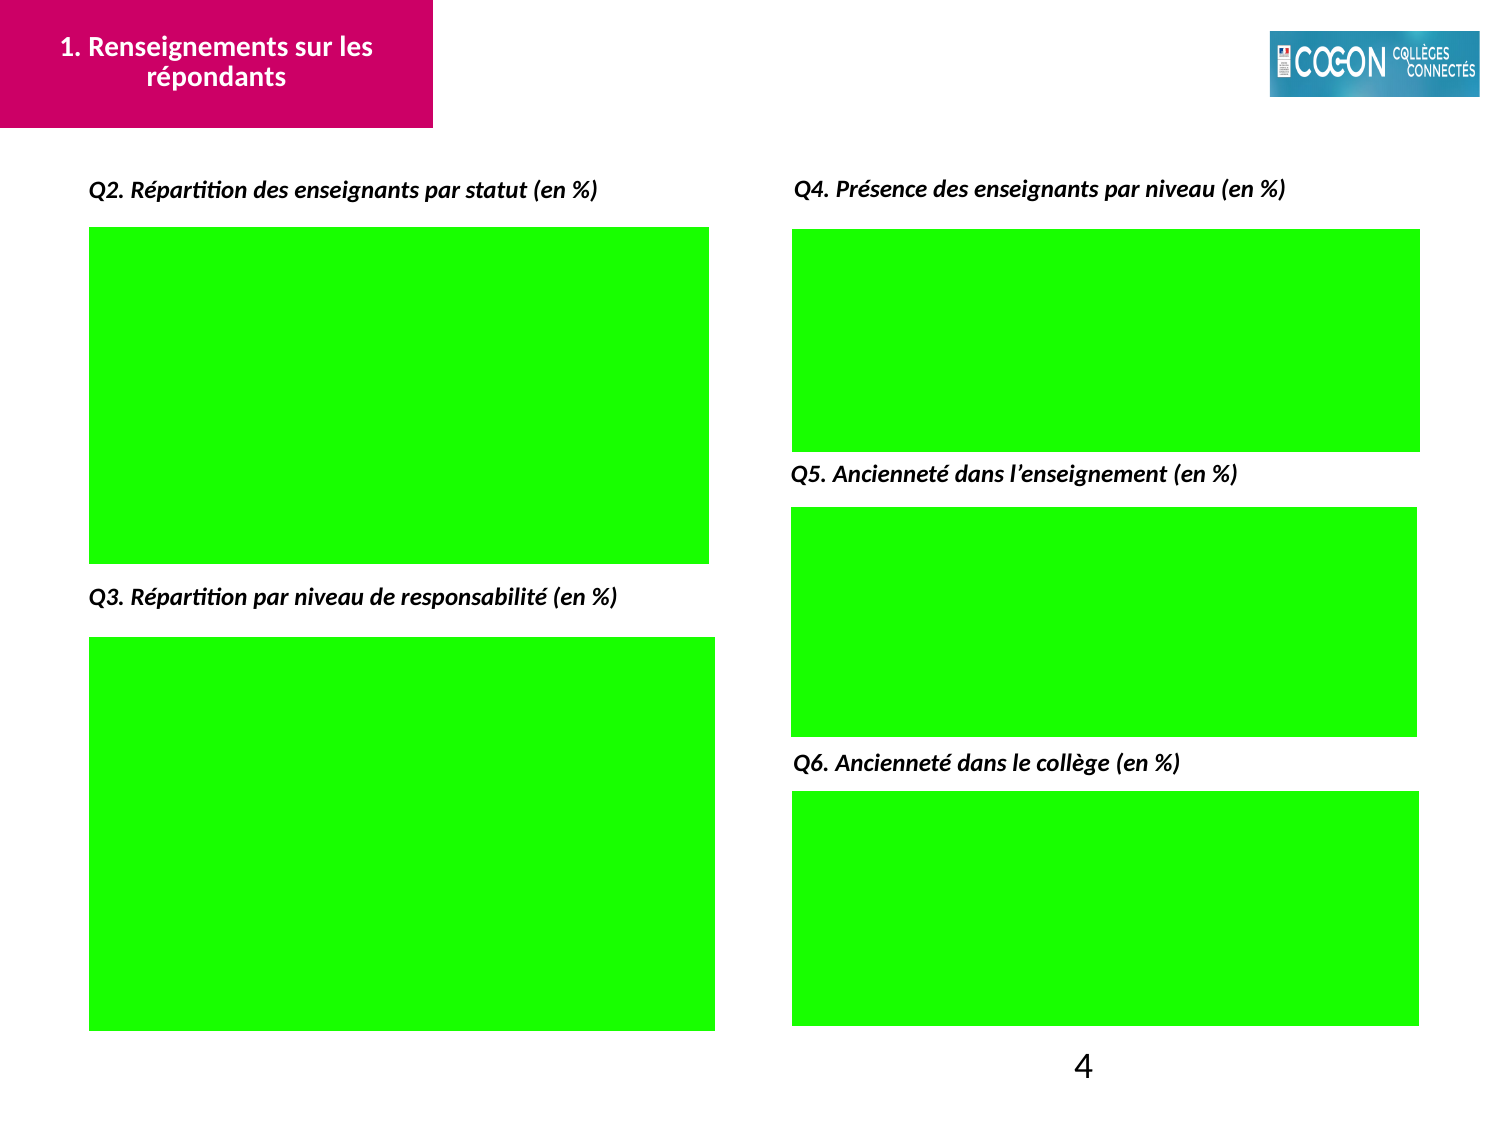

1. Renseignements sur les répondants
Q4. Présence des enseignants par niveau (en %)
Q2. Répartition des enseignants par statut (en %)
Q5. Ancienneté dans l’enseignement (en %)
Q3. Répartition par niveau de responsabilité (en %)
Q6. Ancienneté dans le collège (en %)